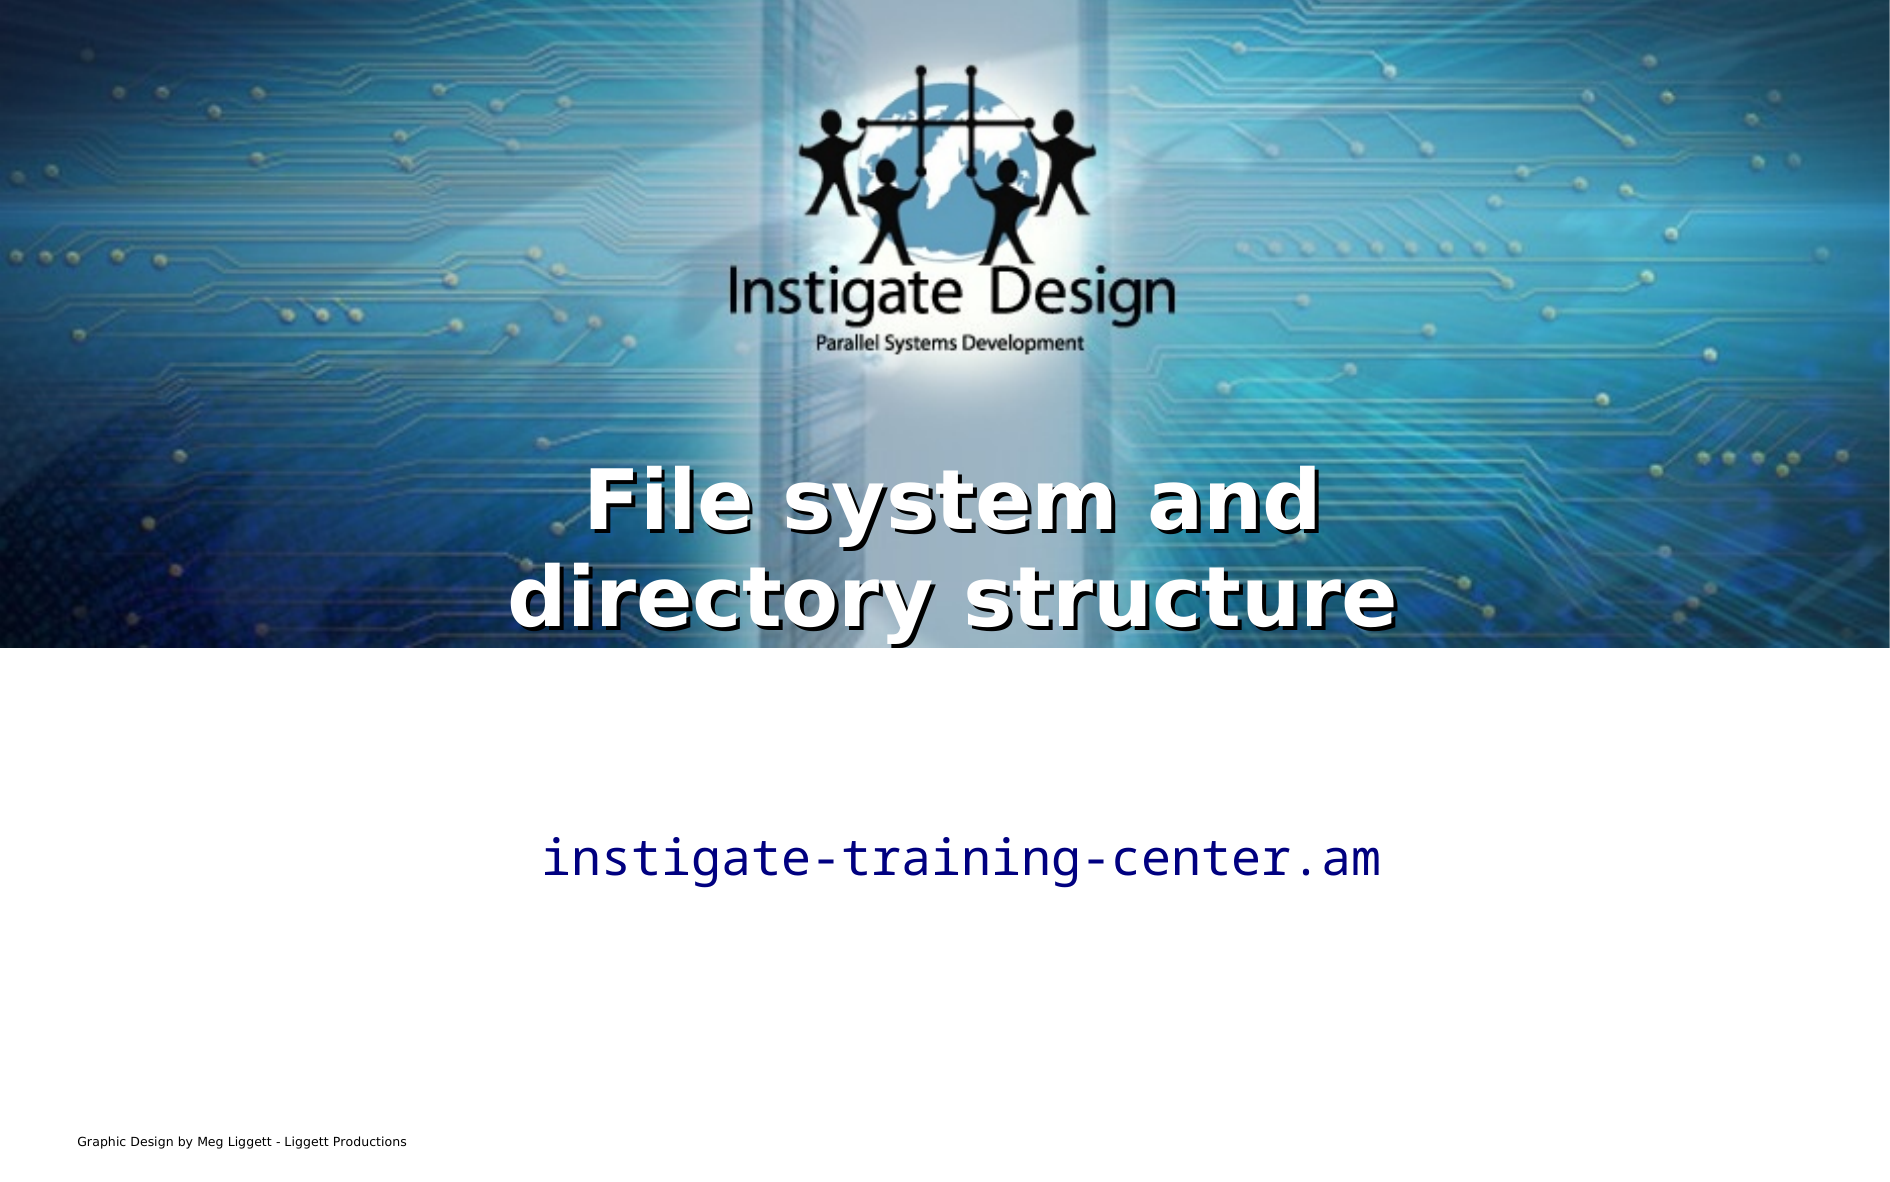

File system and
directory structure
# instigate-training-center.am